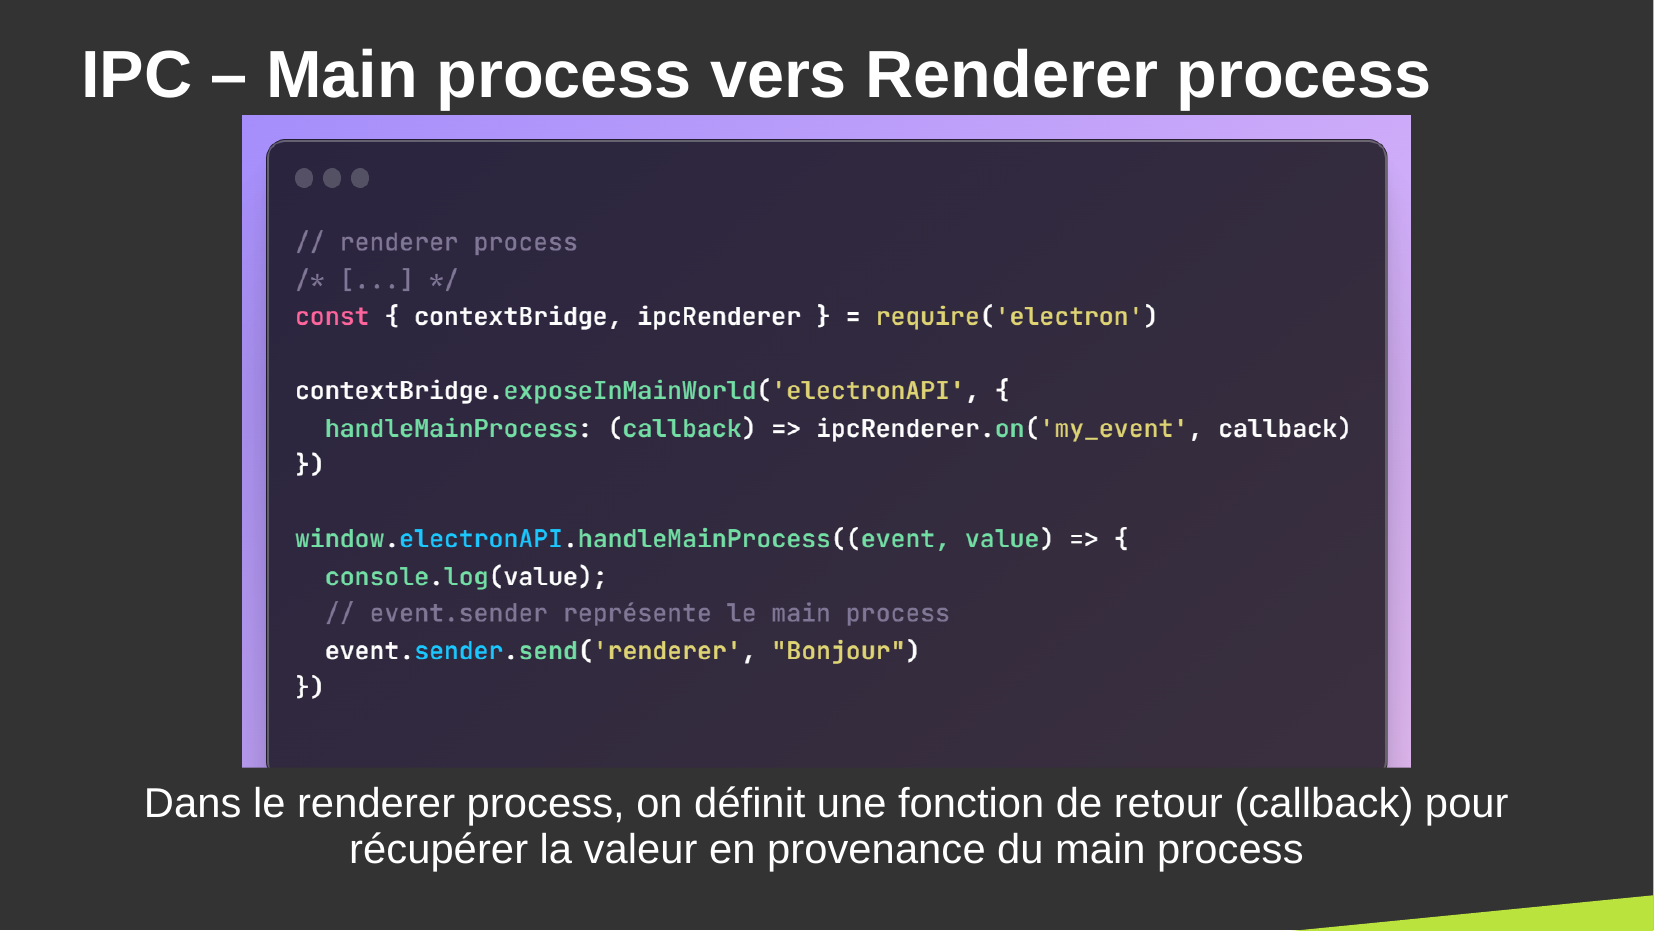

# IPC – Main process vers Renderer process
Dans le renderer process, on définit une fonction de retour (callback) pour récupérer la valeur en provenance du main process